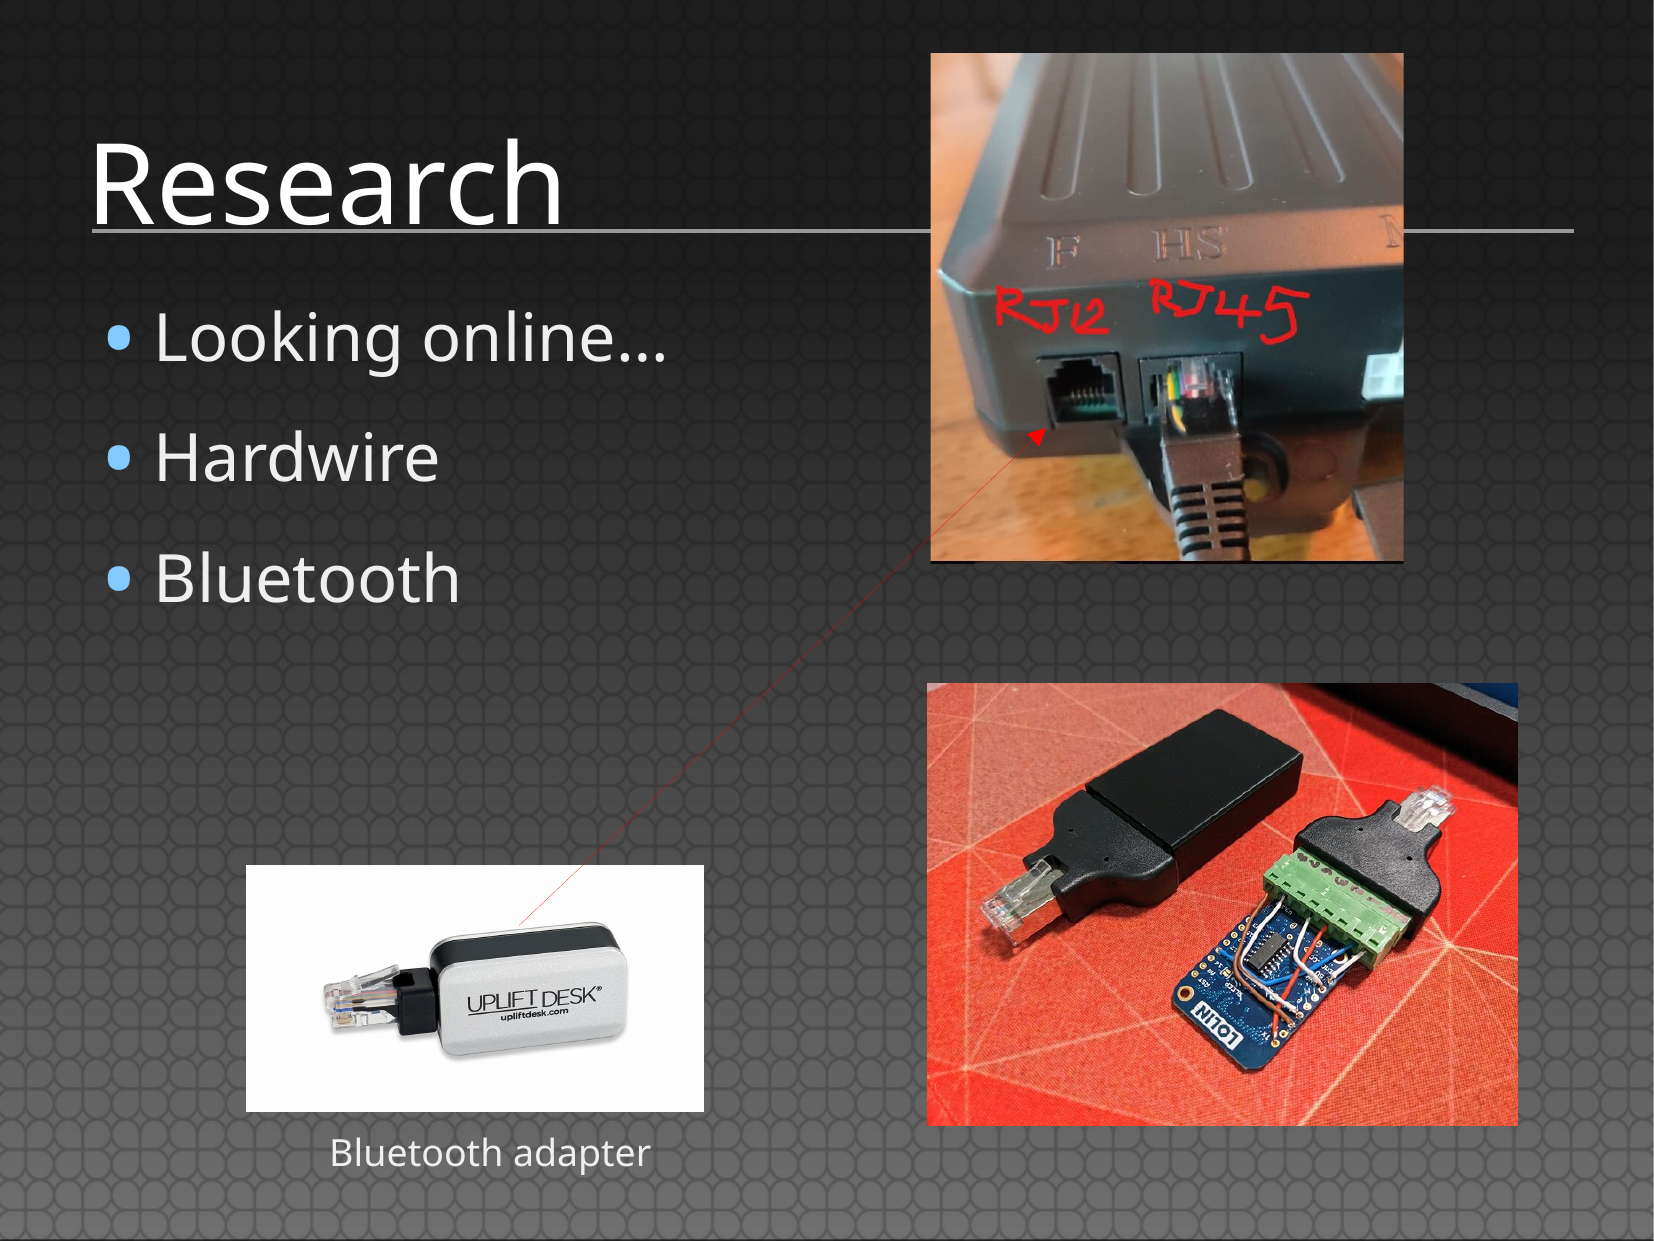

# Research
Looking online…
Hardwire
Bluetooth
Bluetooth adapter